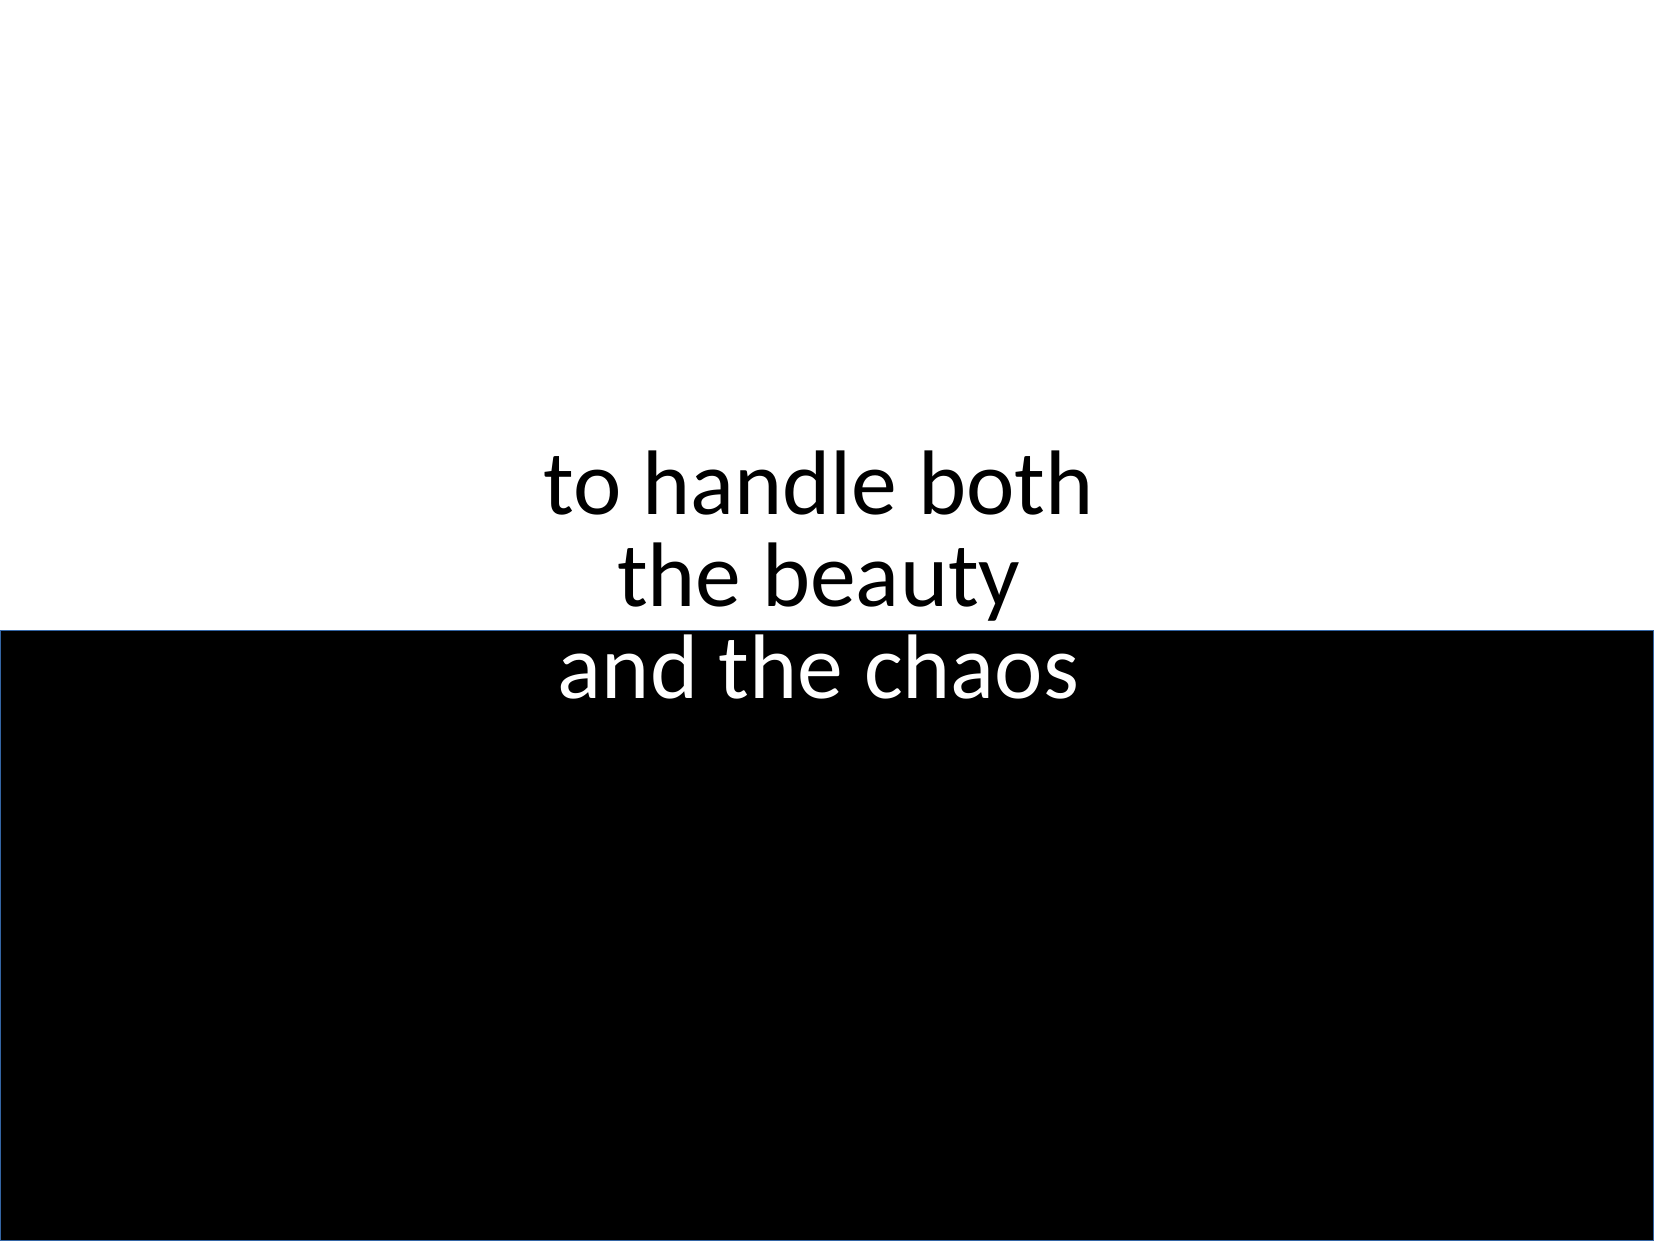

# to handle both the beauty and the chaos